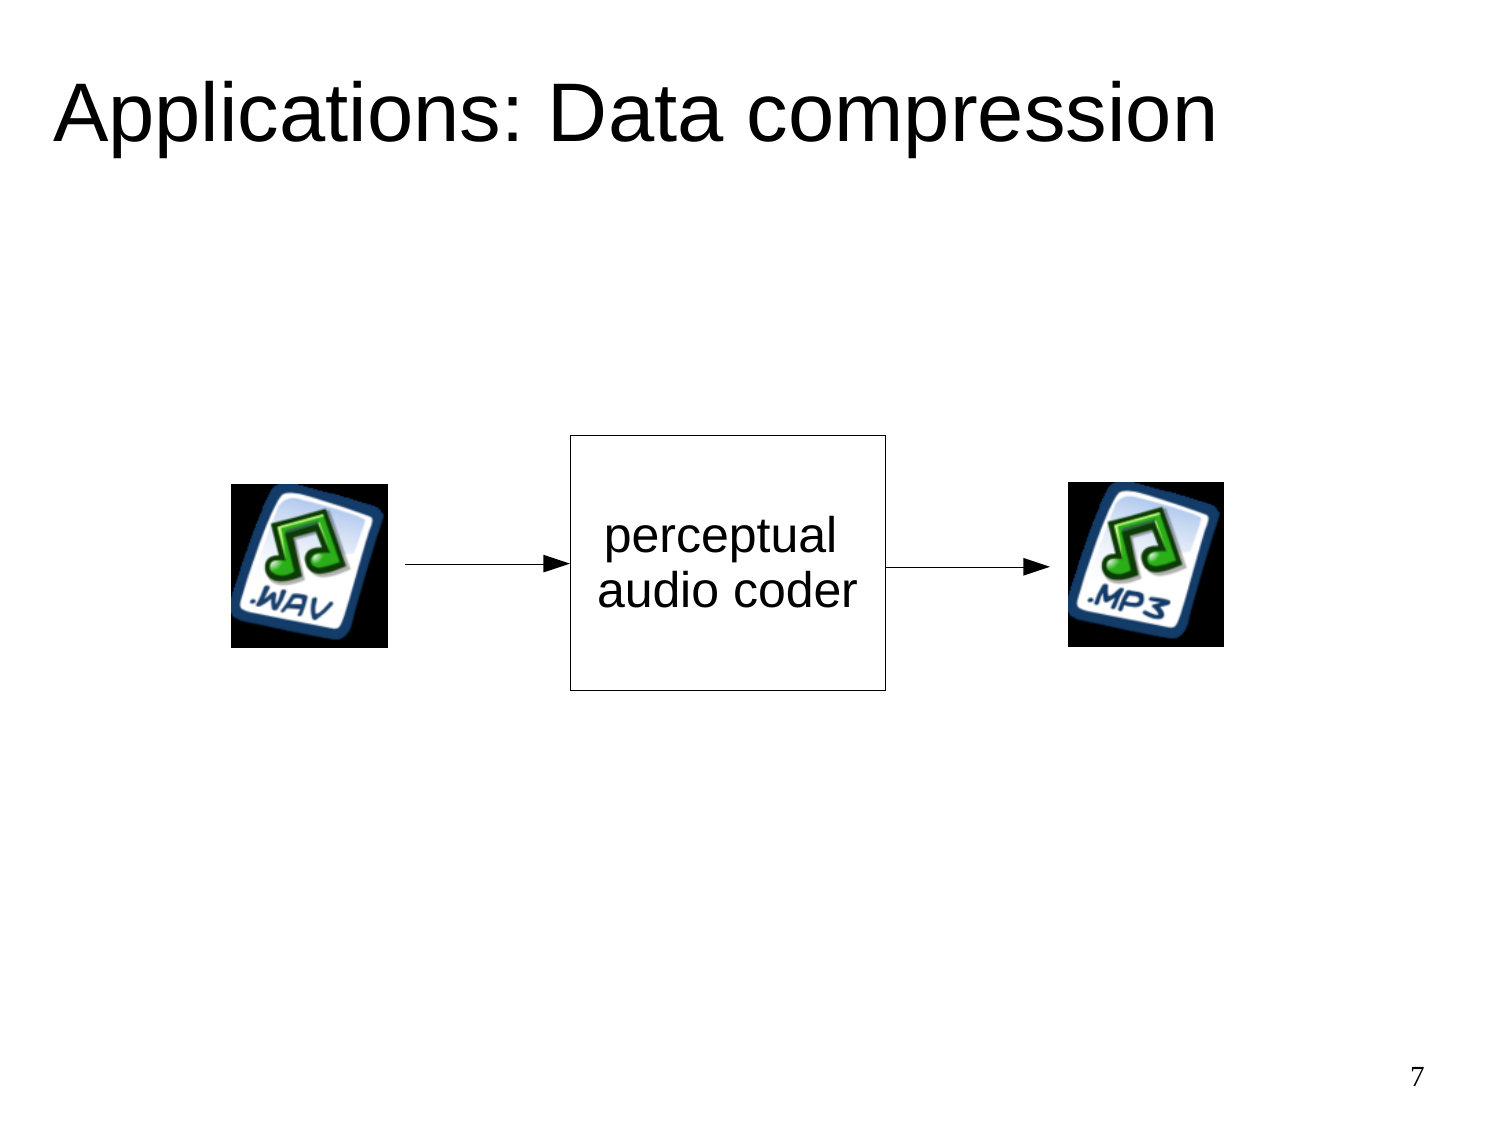

# Applications: Data compression
perceptual
audio coder
7